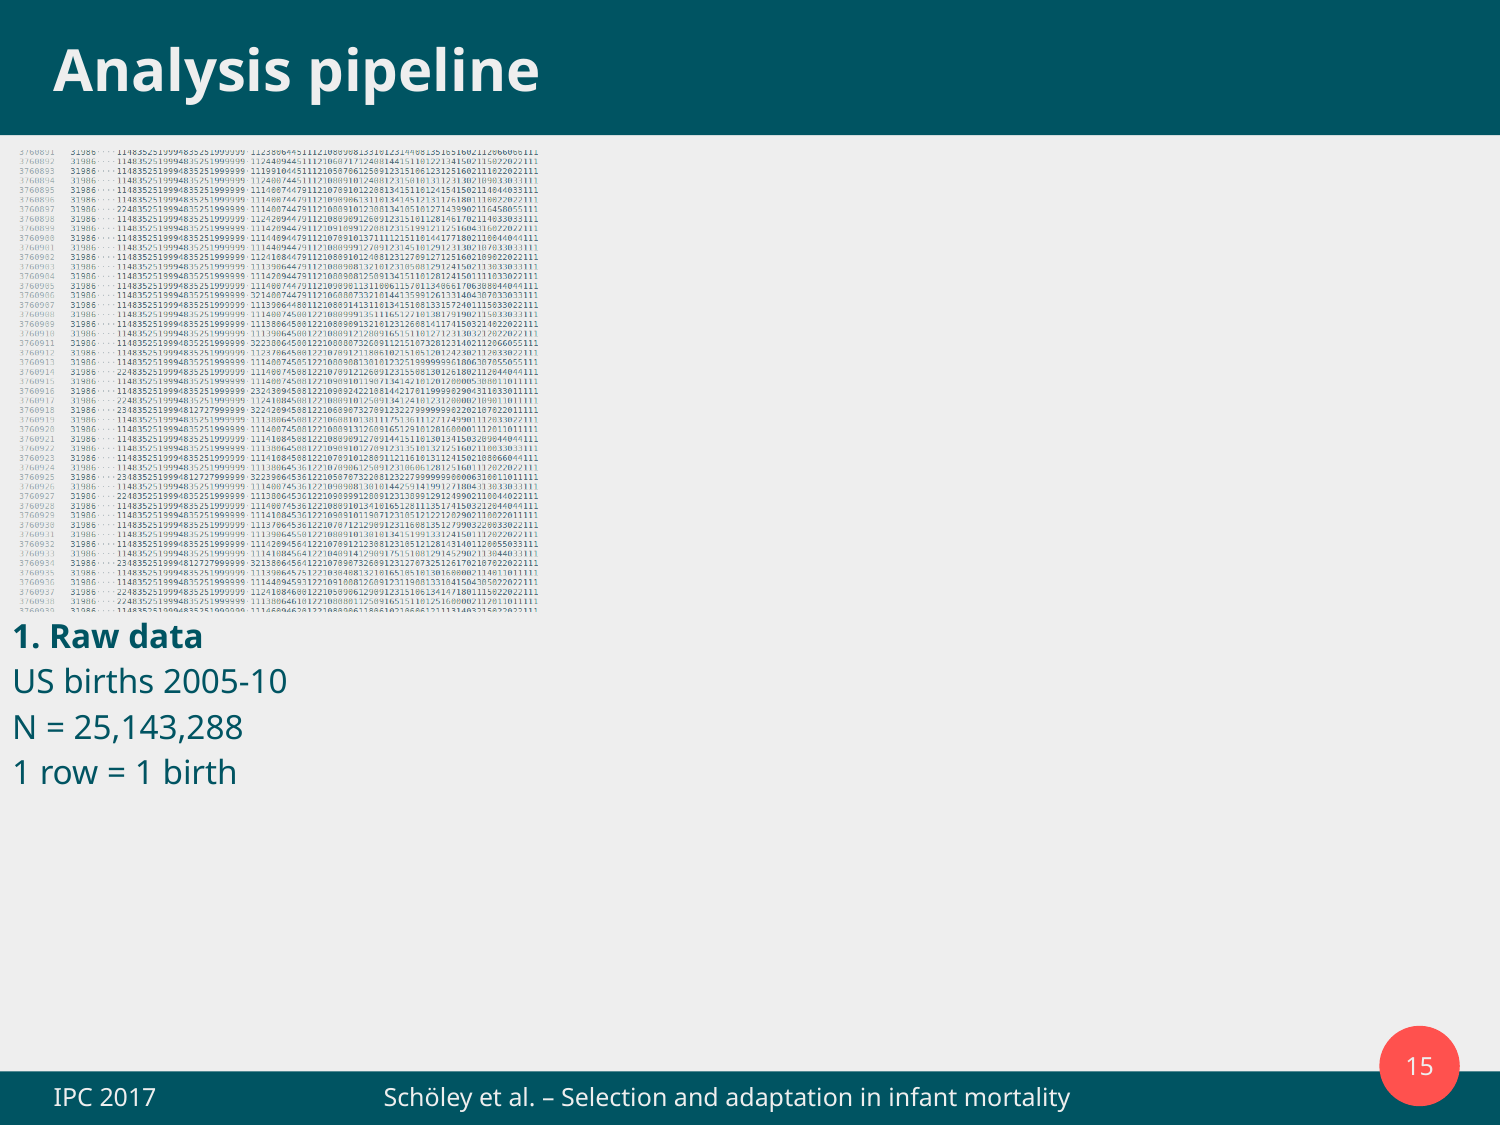

# Analysis pipeline
1. Raw data
US births 2005-10
N = 25,143,288
1 row = 1 birth
15
IPC 2017
Schöley et al. – Selection and adaptation in infant mortality